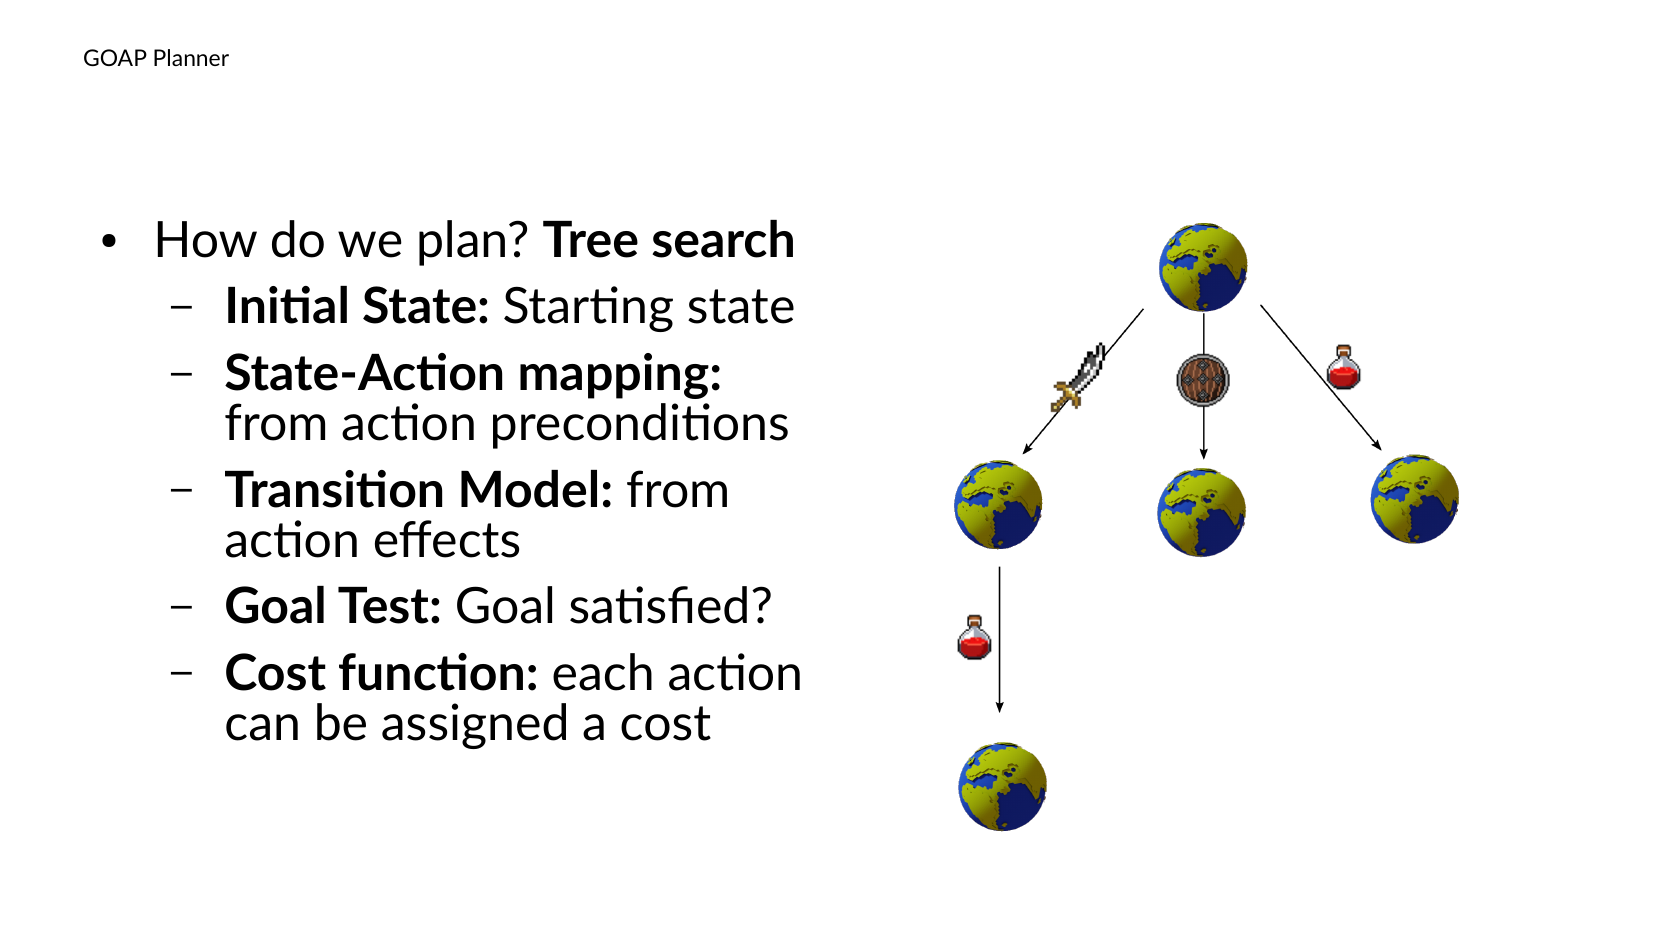

# GOAP Planner
How do we plan? Tree search
Initial State: Starting state
State-Action mapping: from action preconditions
Transition Model: from action effects
Goal Test: Goal satisfied?
Cost function: each action can be assigned a cost